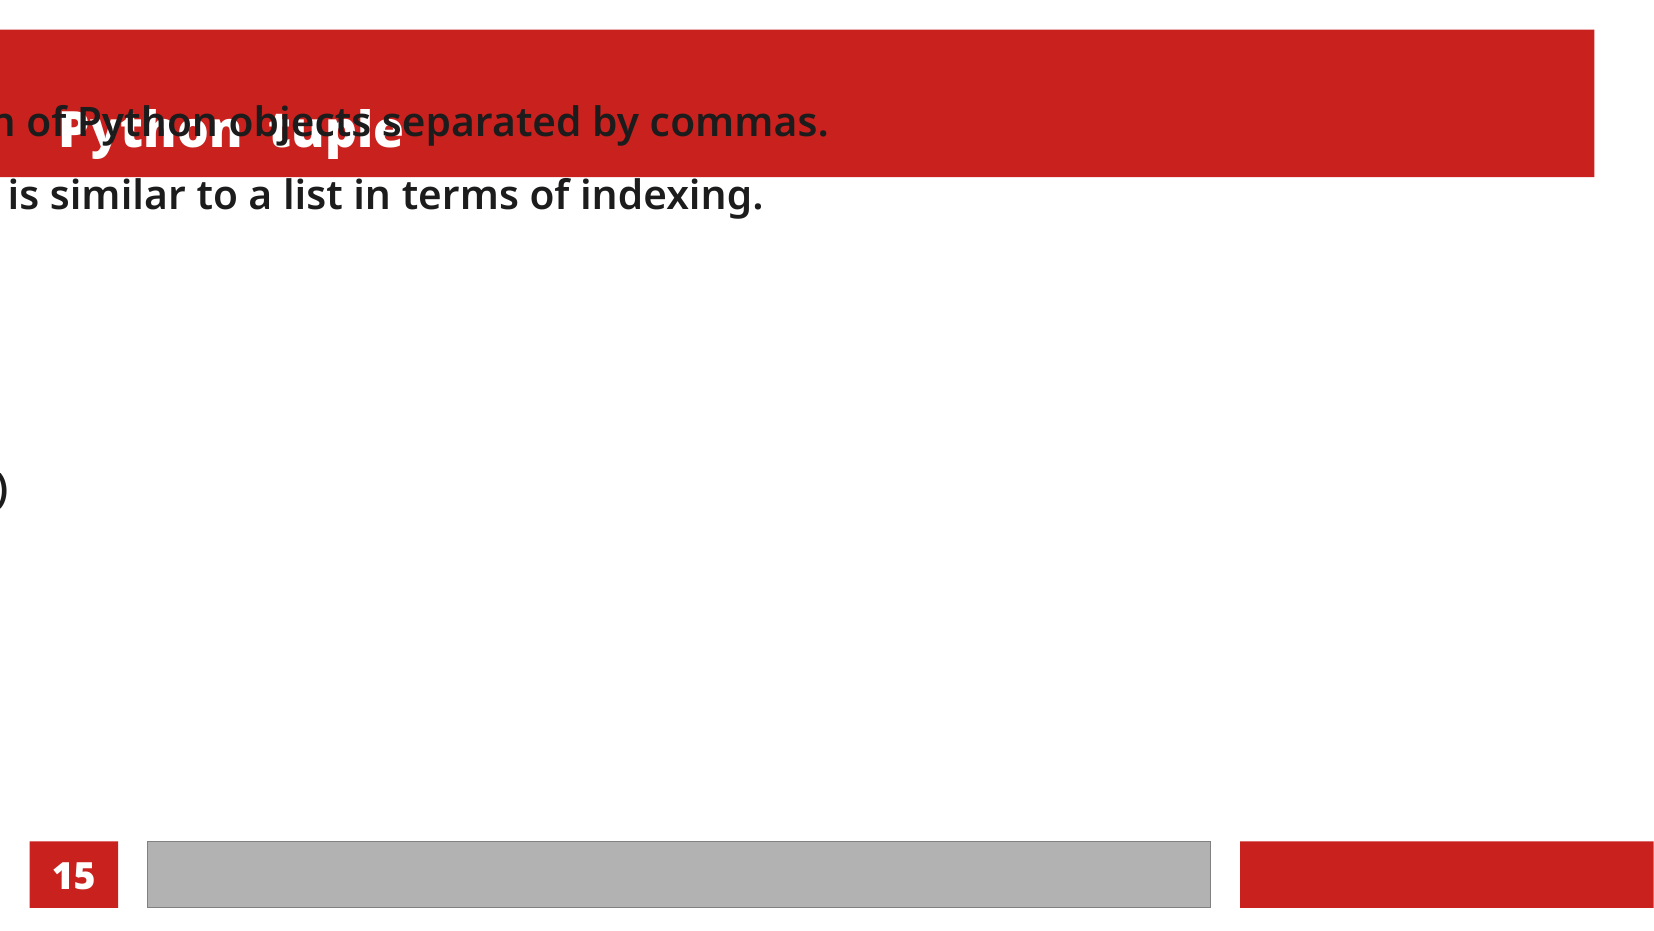

# Python tuple
A Tuple is a collection of Python objects separated by commas.
In someways a tuple is similar to a list in terms of indexing.
Creating Tuples
tuple=()
tuple=(10,20,30)
tuple=(‘python’,’java’)
15